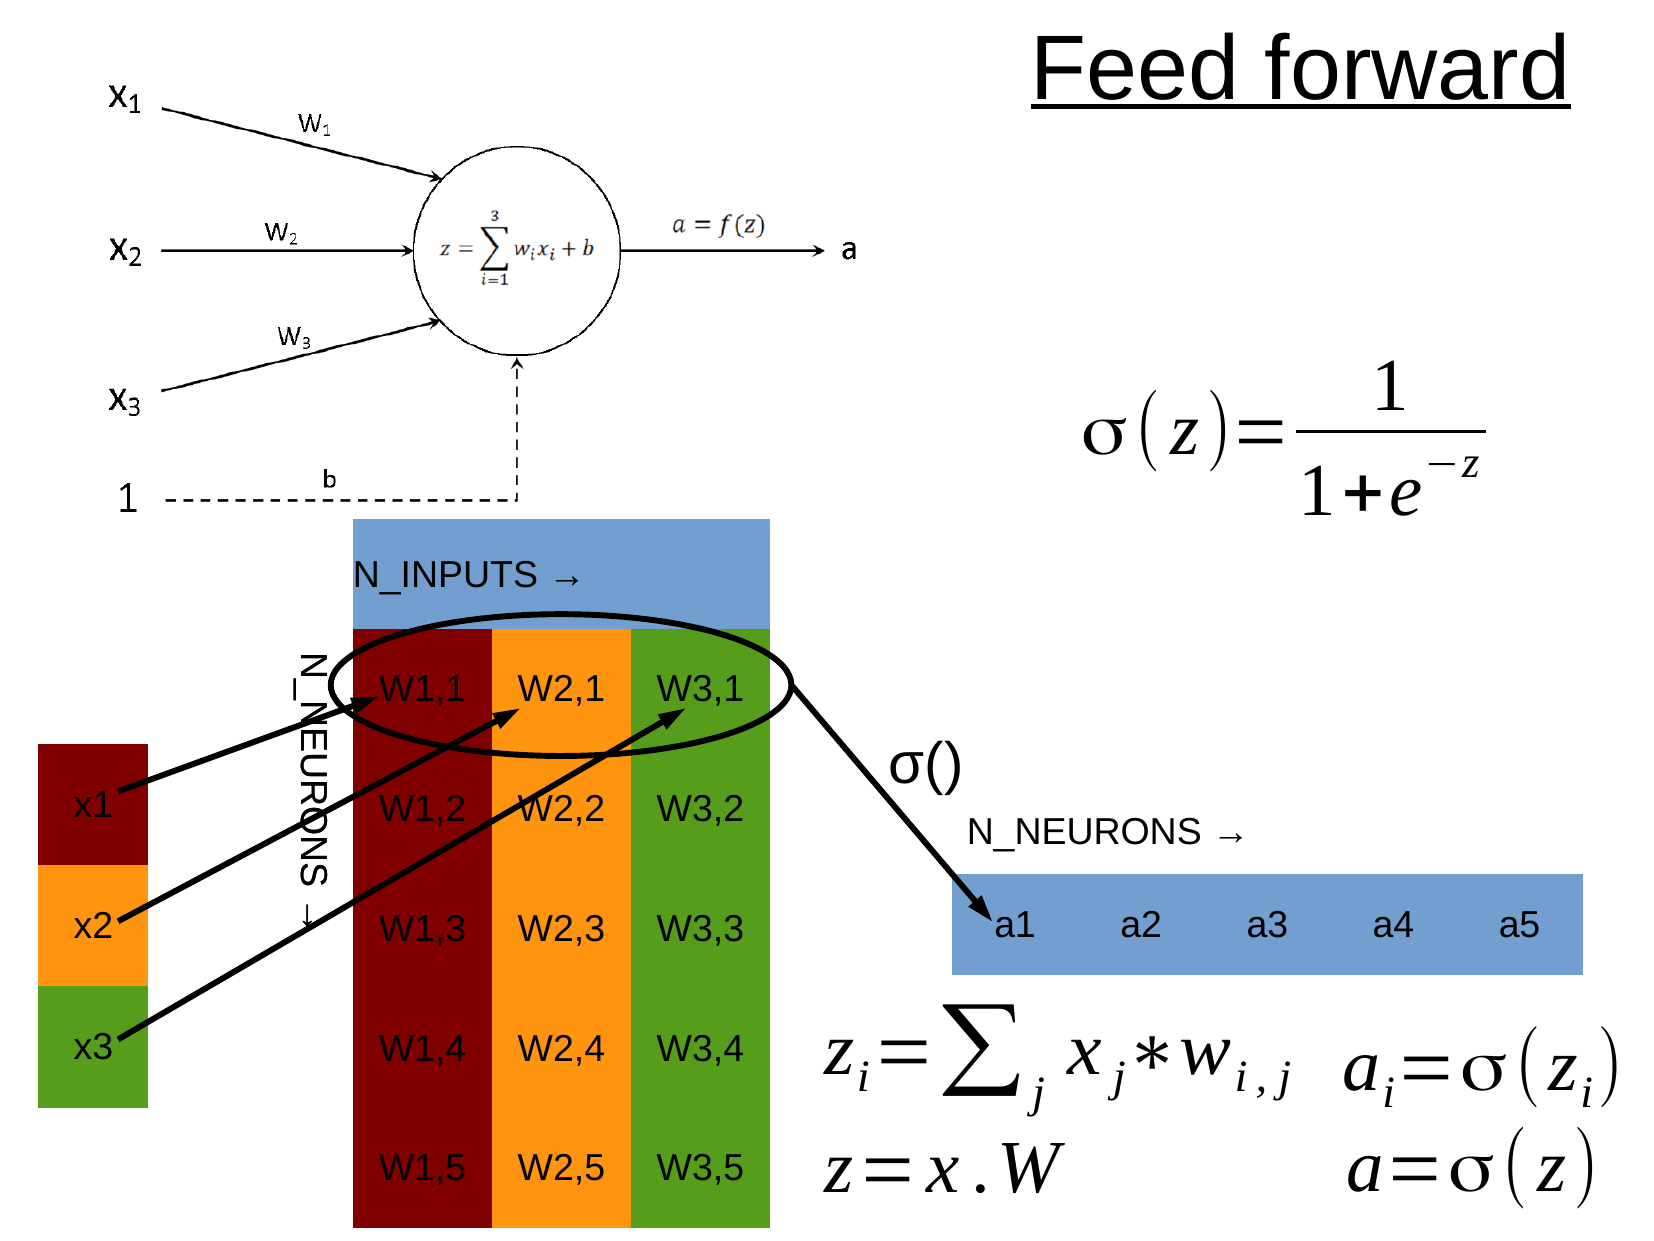

# Feed forward
| N\_INPUTS → | | |
| --- | --- | --- |
| W1,1 | W2,1 | W3,1 |
| W1,2 | W2,2 | W3,2 |
| W1,3 | W2,3 | W3,3 |
| W1,4 | W2,4 | W3,4 |
| W1,5 | W2,5 | W3,5 |
σ()
| x1 |
| --- |
| x2 |
| x3 |
N_NEURONS →
N_NEURONS →
N_NEURONS →
| a1 | a2 | a3 | a4 | a5 |
| --- | --- | --- | --- | --- |